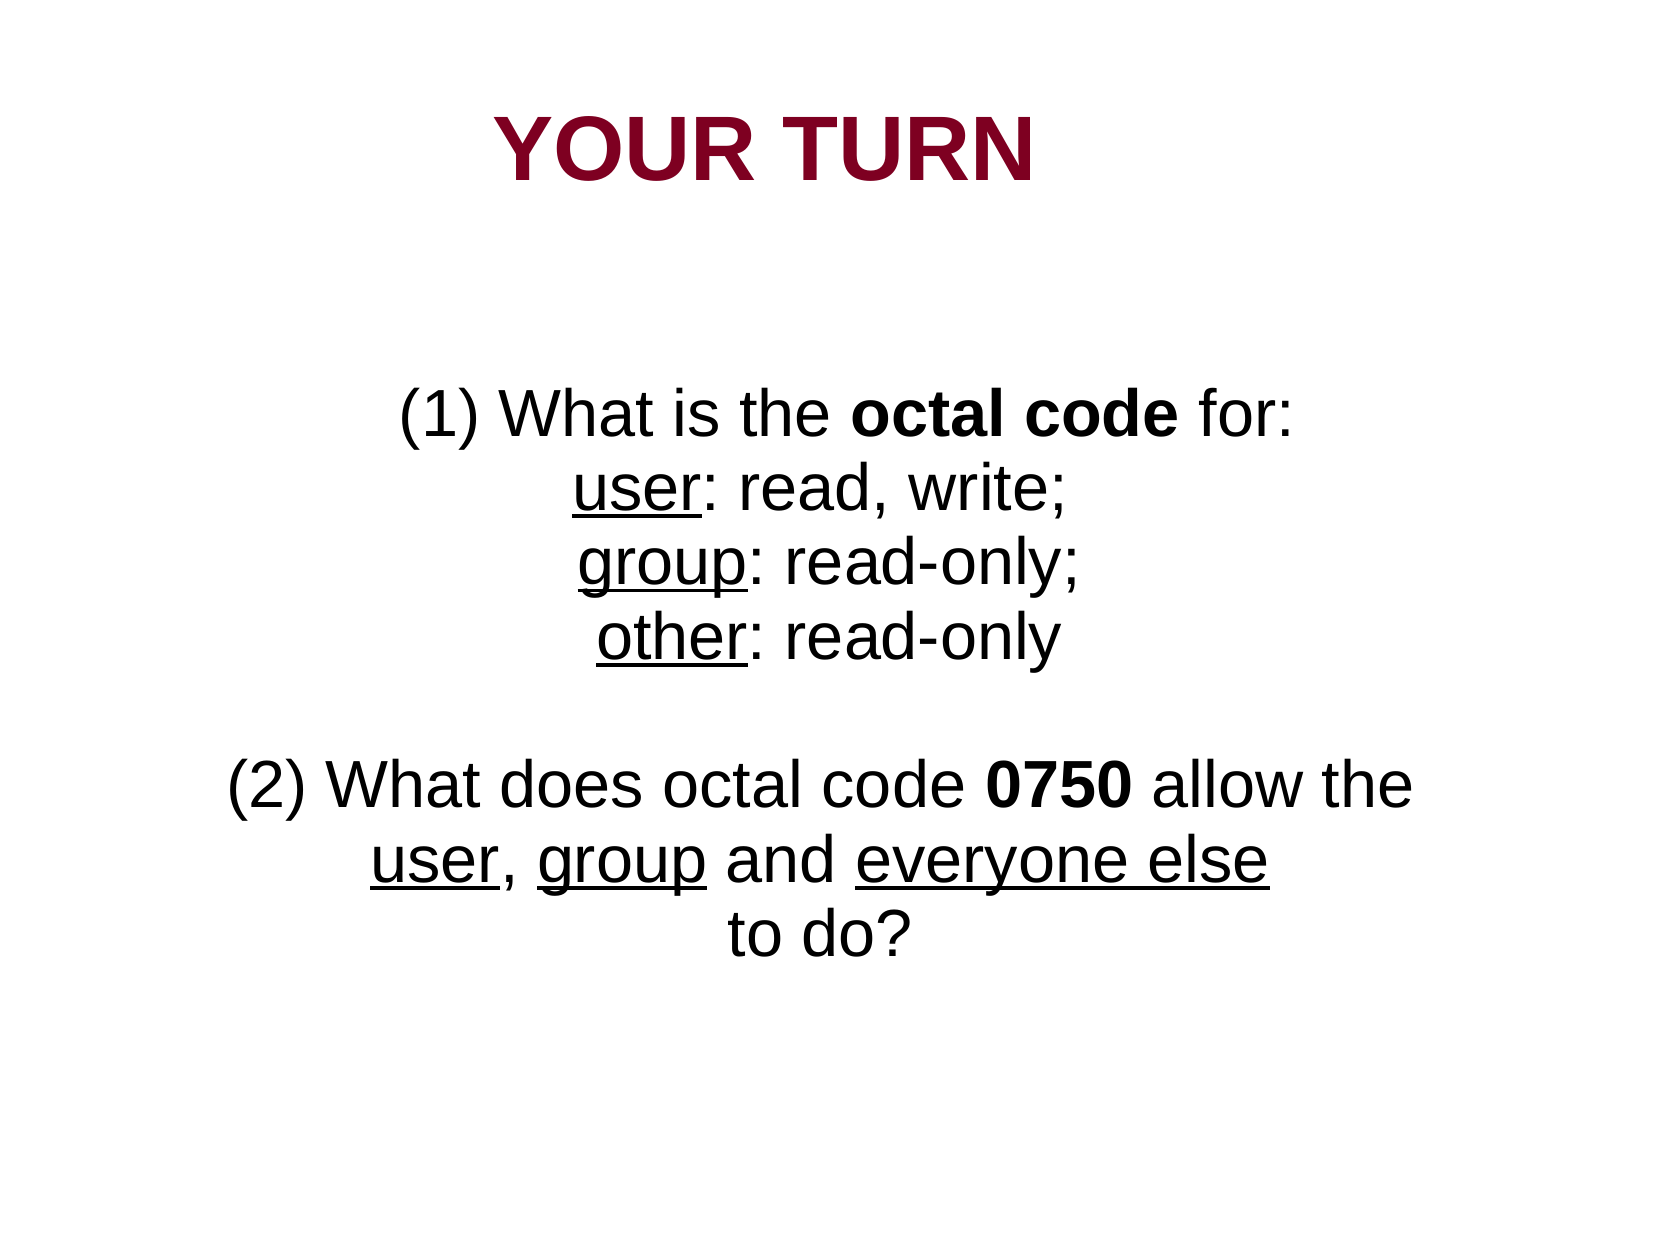

# YOUR TURN
(1) What is the octal code for:
user: read, write;
 group: read-only;
 other: read-only
(2) What does octal code 0750 allow the
user, group and everyone else
to do?